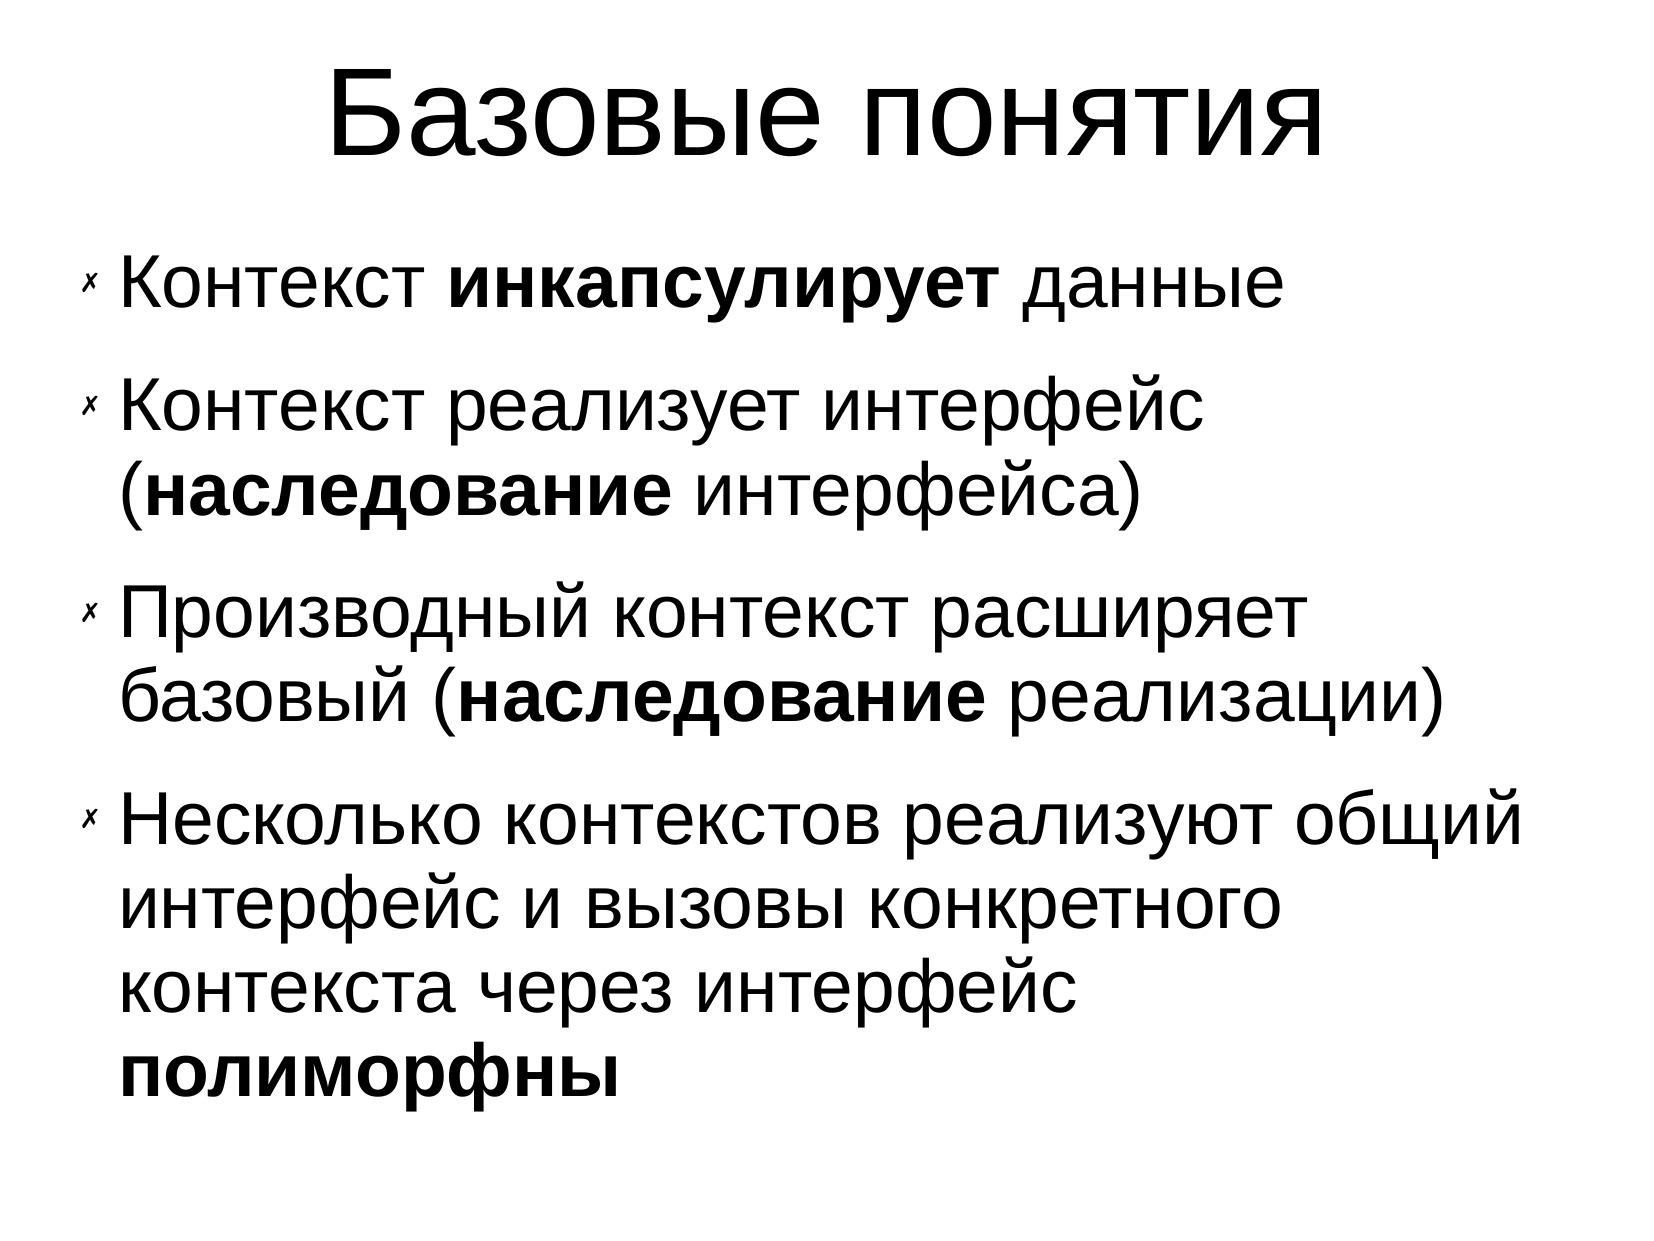

# Базовые понятия
Контекст инкапсулирует данные
Контекст реализует интерфейс (наследование интерфейса)
Производный контекст расширяет базовый (наследование реализации)
Несколько контекстов реализуют общий интерфейс и вызовы конкретного контекста через интерфейс полиморфны